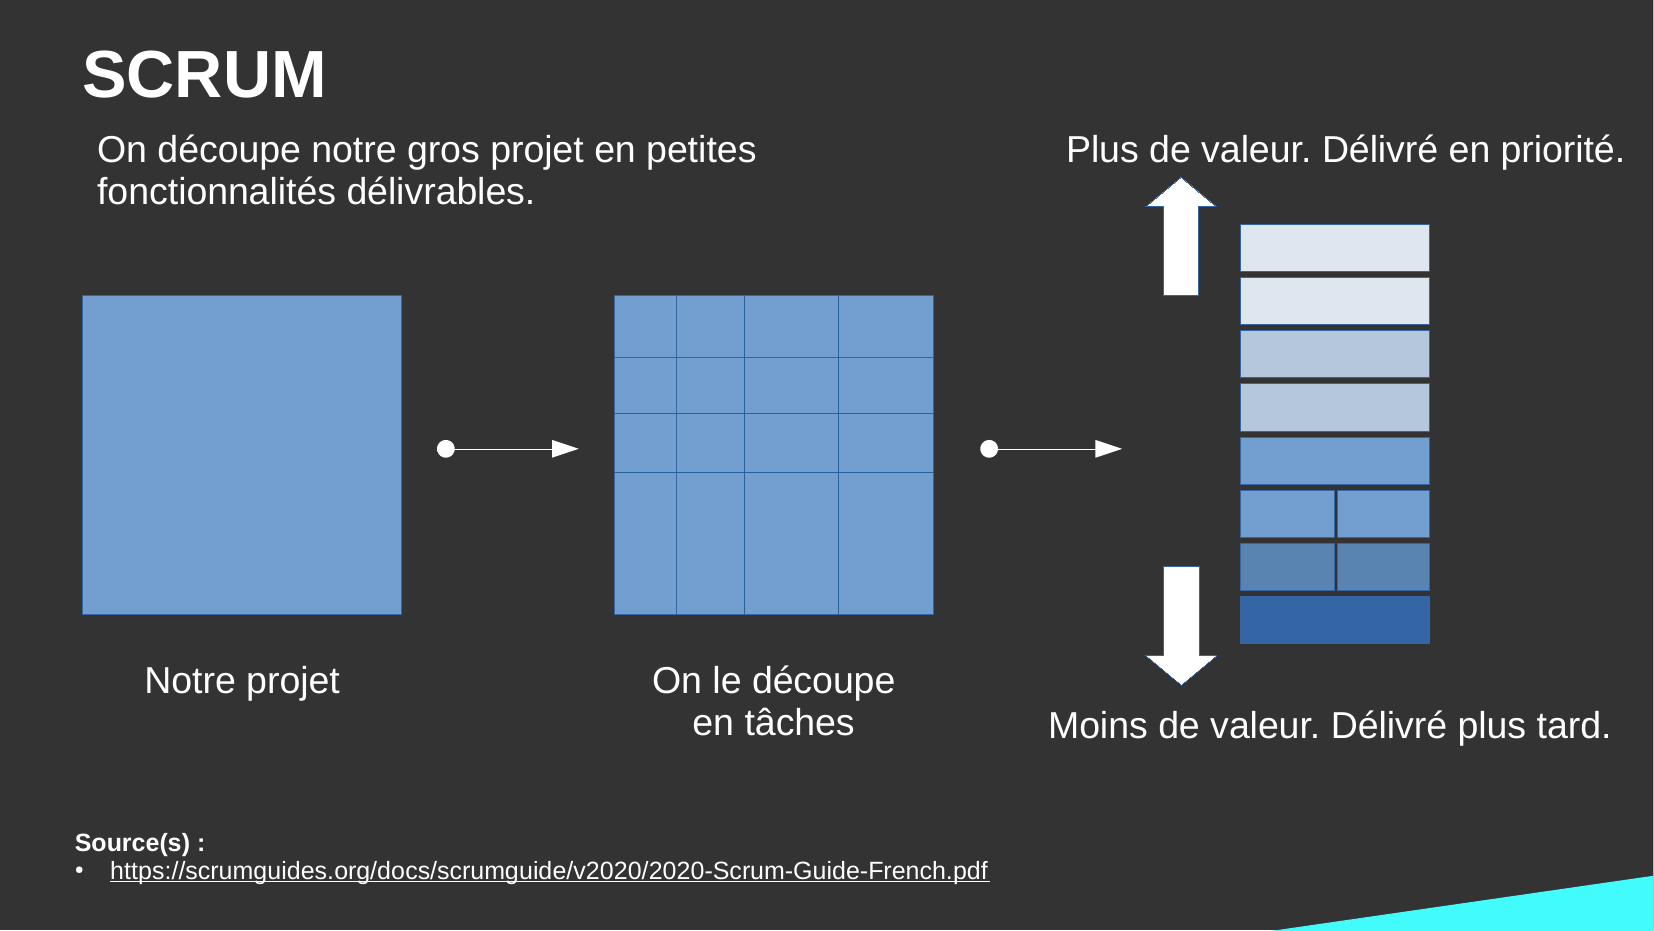

# SCRUM
On découpe notre gros projet en petites fonctionnalités délivrables.
Plus de valeur. Délivré en priorité.
Notre projet
On le découpe en tâches
Moins de valeur. Délivré plus tard.
Source(s) :
https://scrumguides.org/docs/scrumguide/v2020/2020-Scrum-Guide-French.pdf